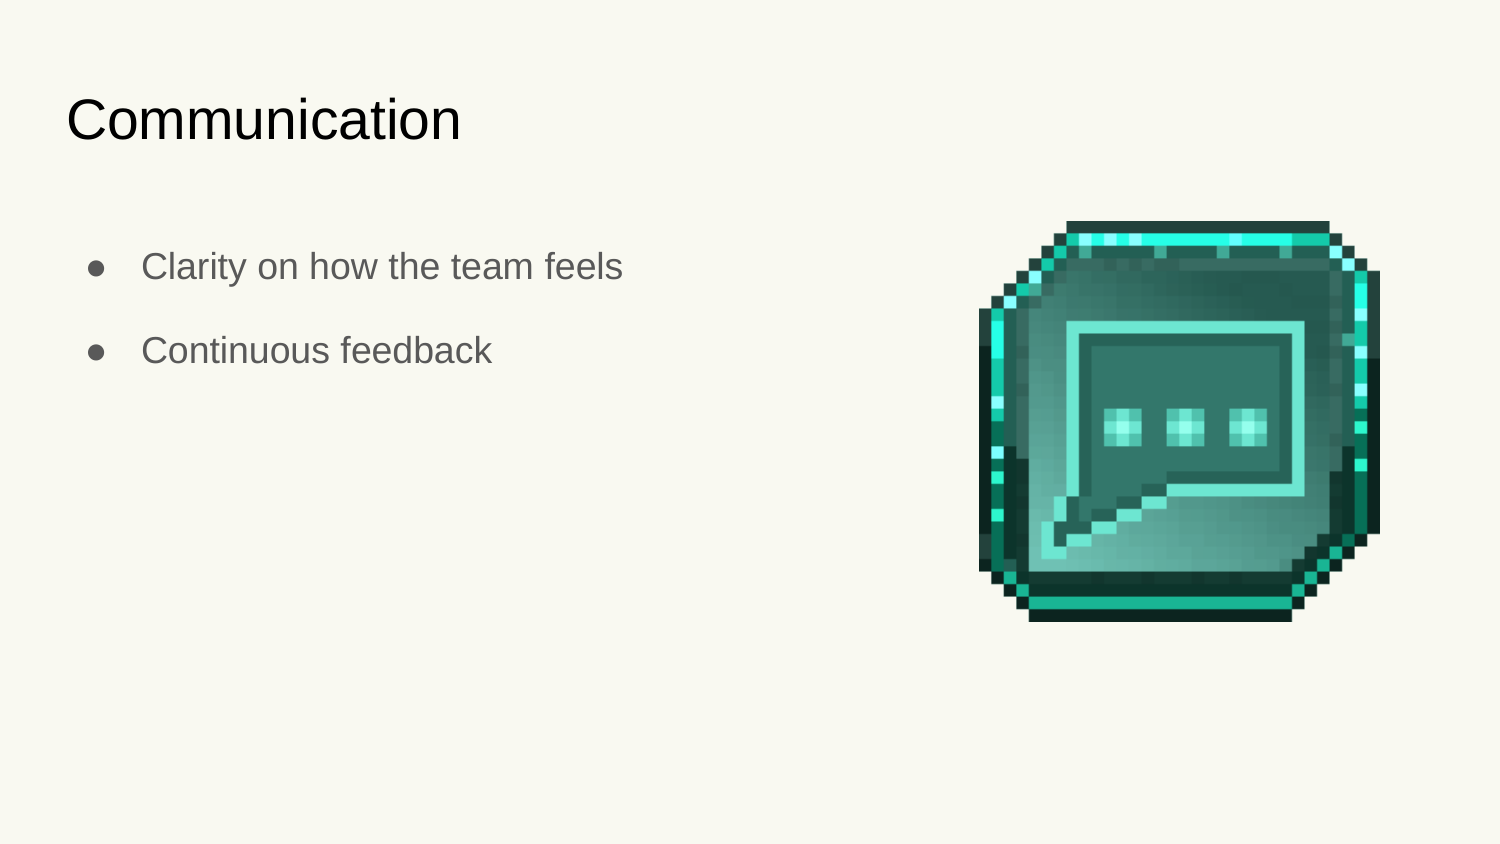

# Communication
Clarity on how the team feels
Continuous feedback